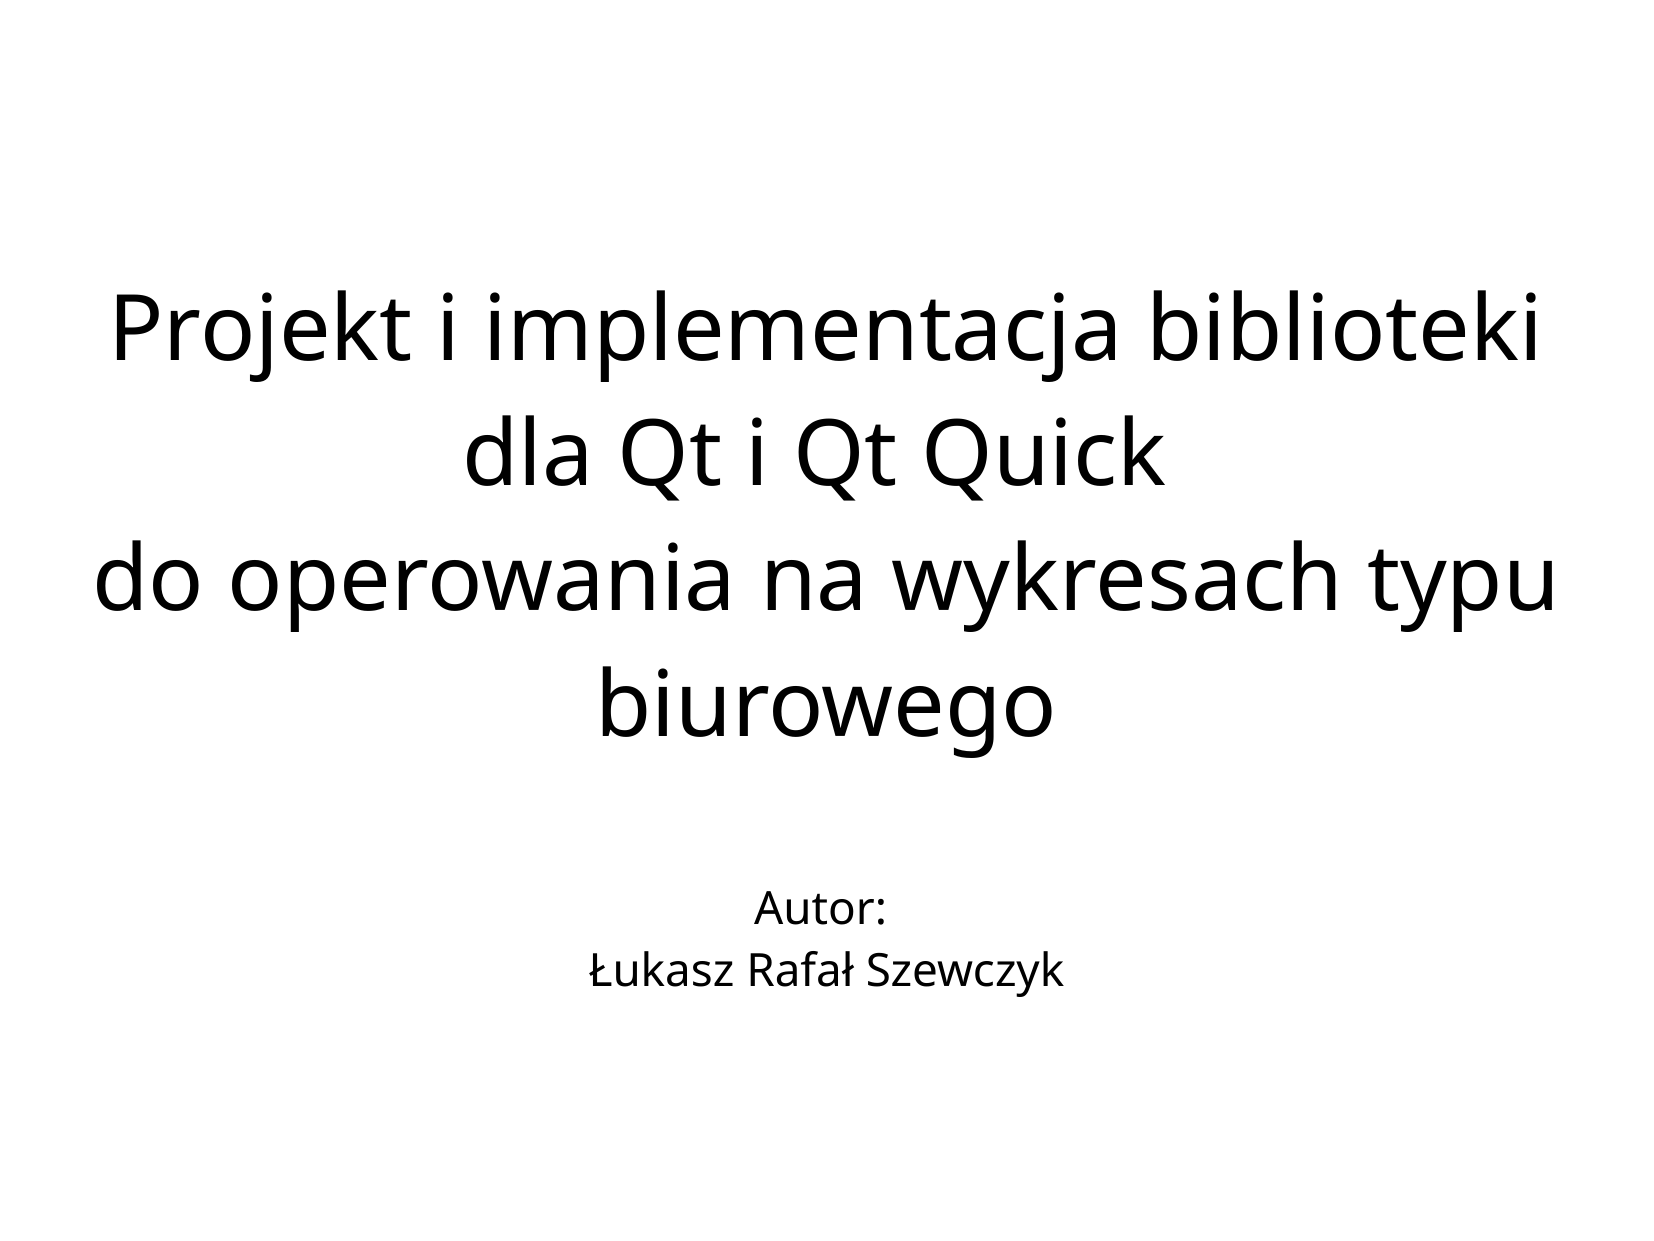

# Projekt i implementacja biblioteki dla Qt i Qt Quick do operowania na wykresach typu biurowego
Autor:
Łukasz Rafał Szewczyk